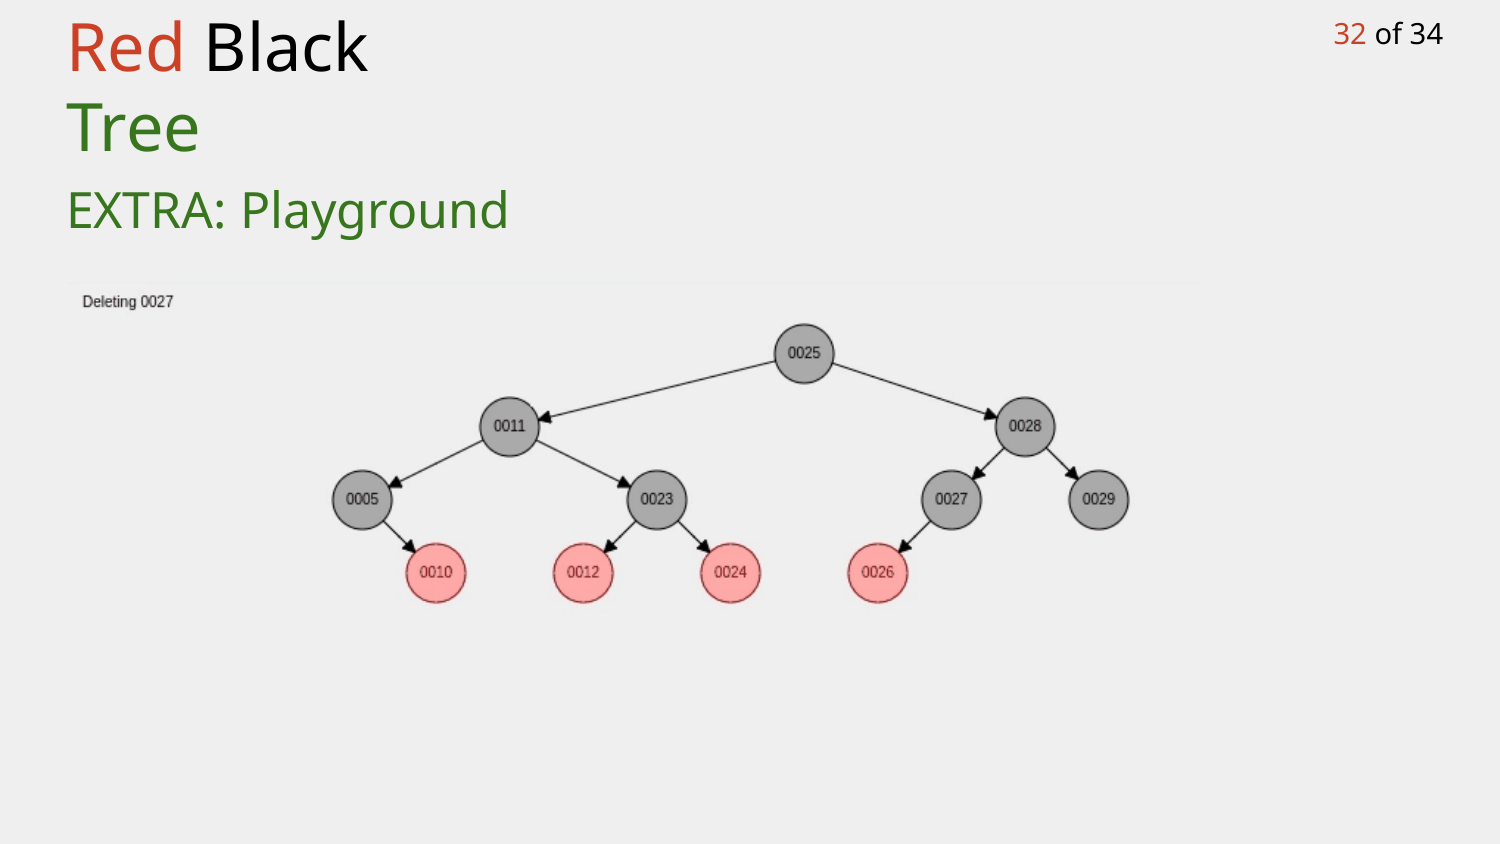

32 of 34
# Red Black Tree
EXTRA: Playground